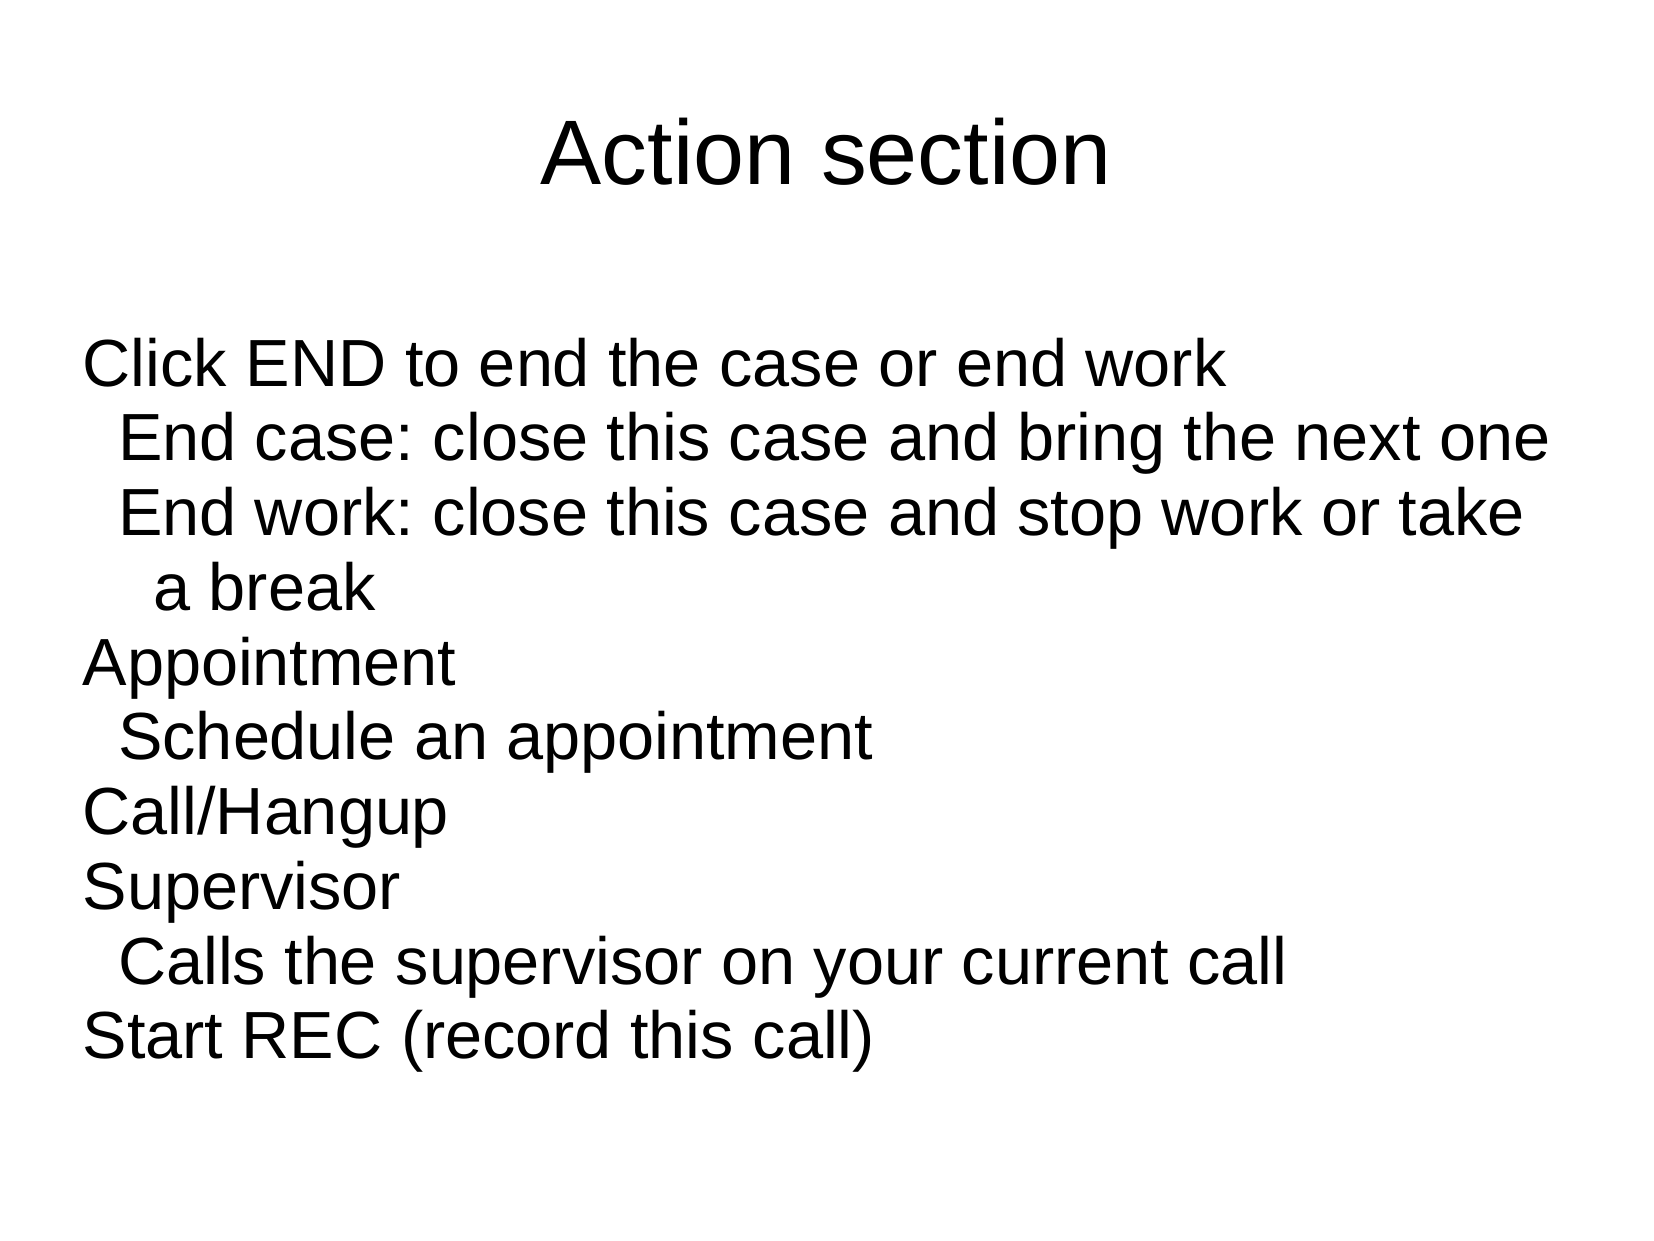

# Action section
Click END to end the case or end work
End case: close this case and bring the next one
End work: close this case and stop work or take a break
Appointment
Schedule an appointment
Call/Hangup
Supervisor
Calls the supervisor on your current call
Start REC (record this call)